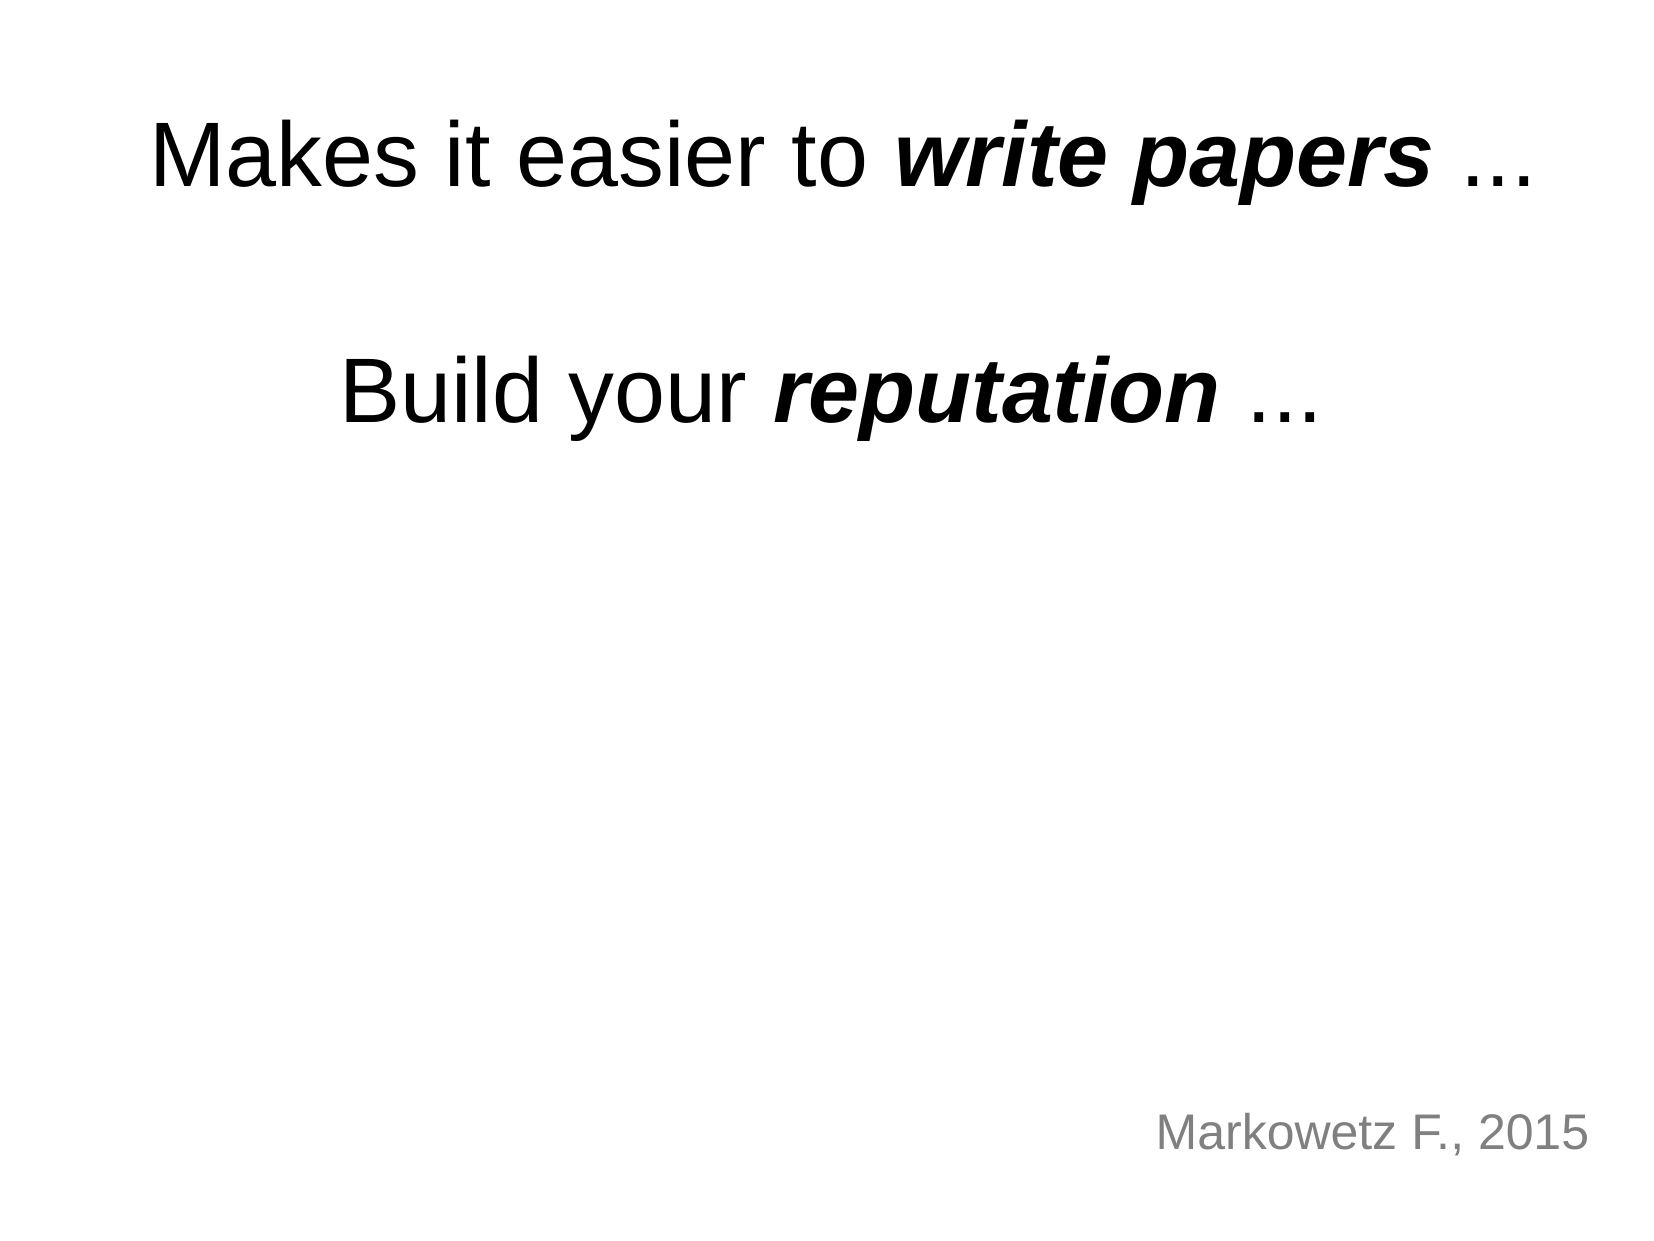

# Makes it easier to write papers ...
Build your reputation ...
Markowetz F., 2015